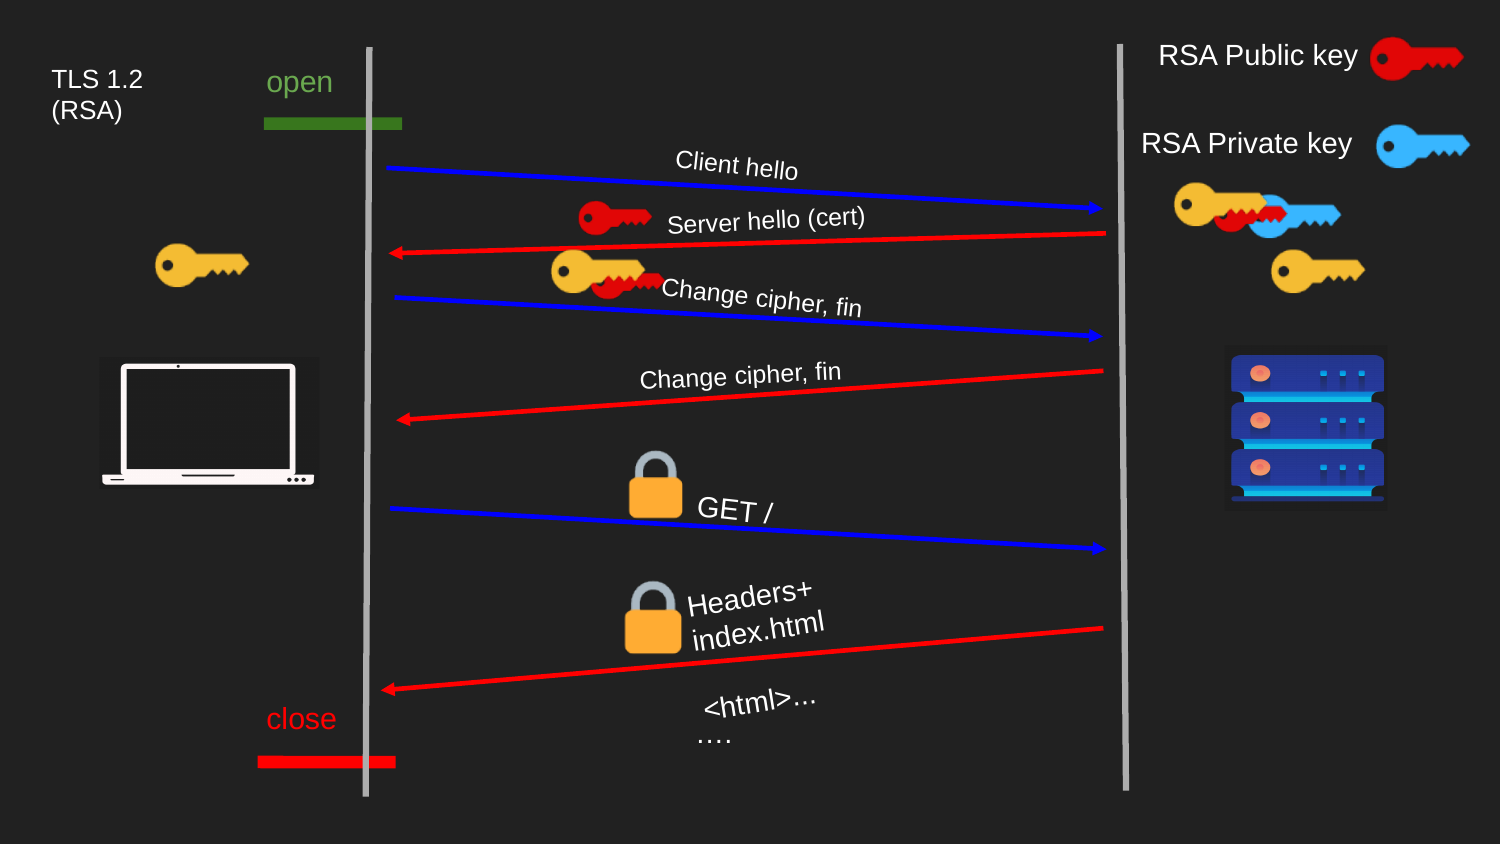

RSA Public key
# TLS 1.2 (RSA)
open
RSA Private key
Client hello
Server hello (cert)
Change cipher, fin
Change cipher, fin
GET /
Headers+ index.html
<html>...
close
….